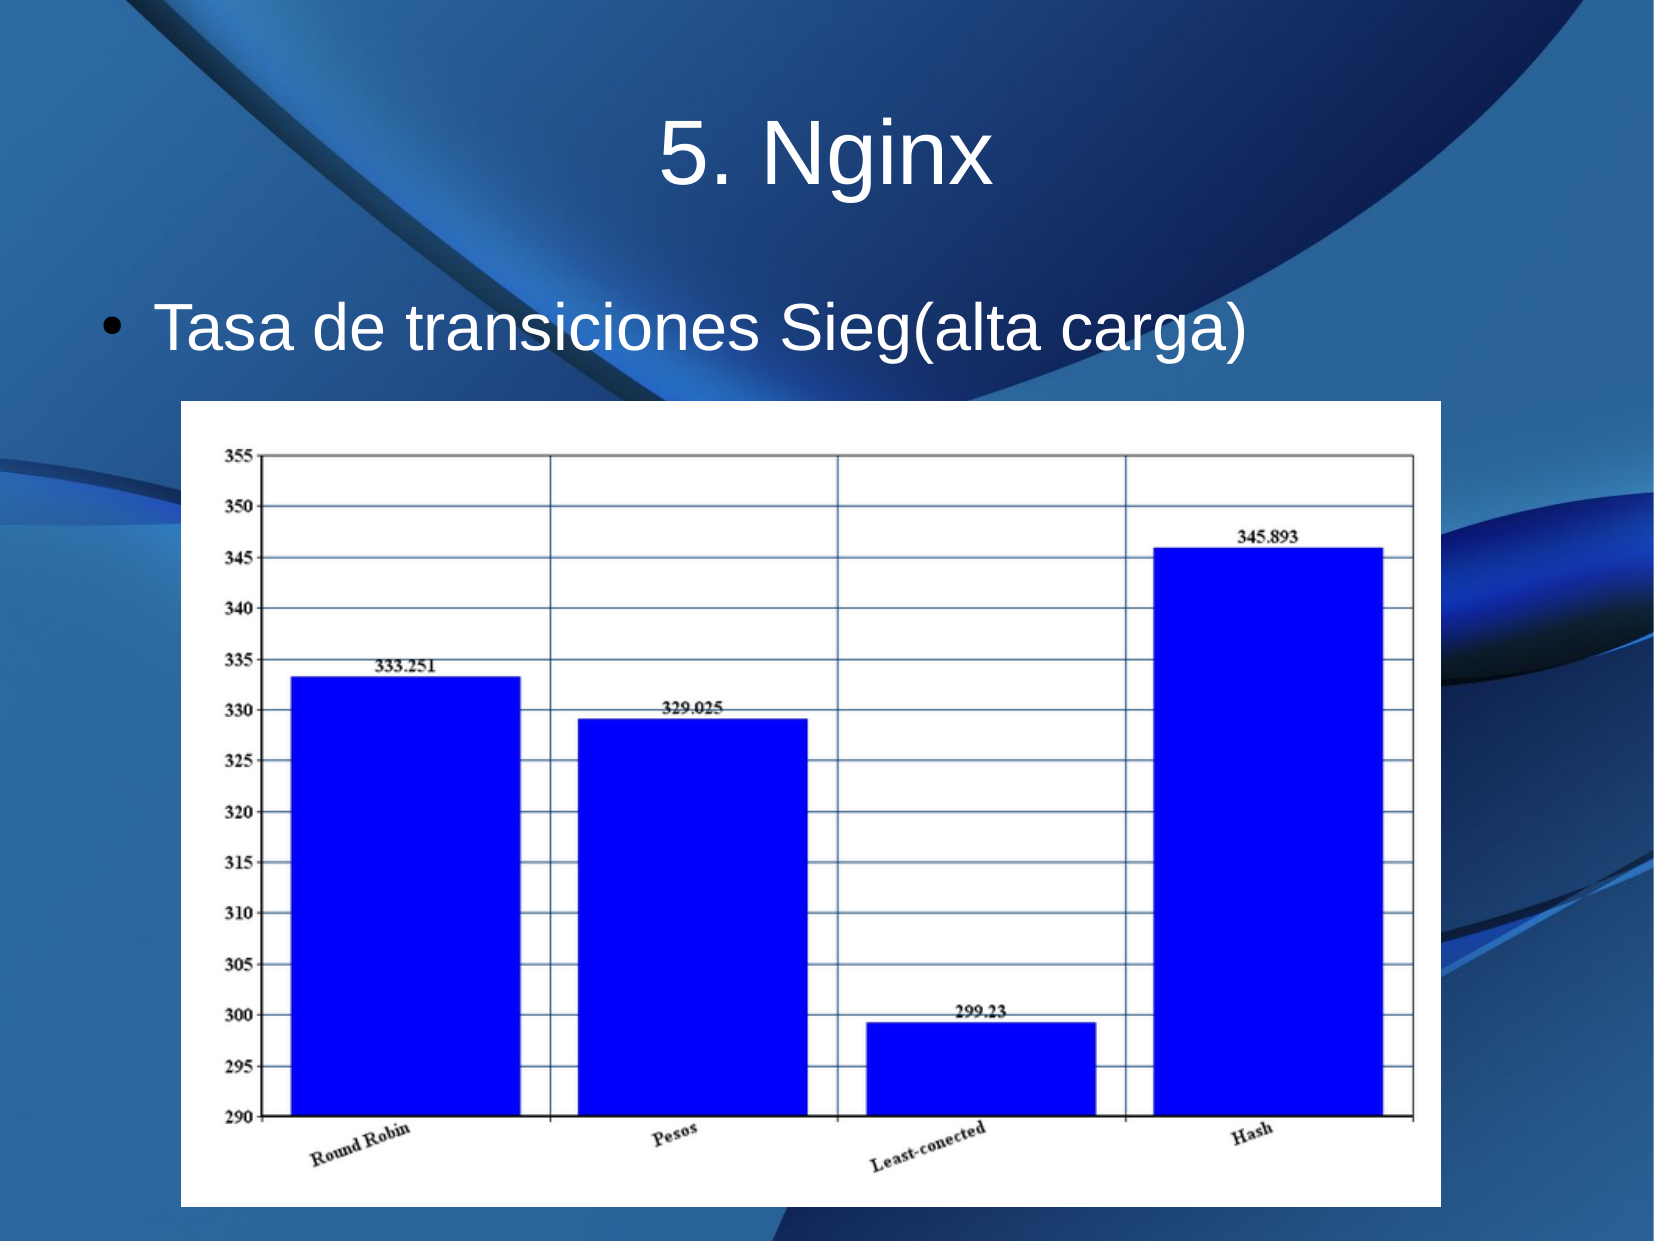

# 5. Nginx
Tasa de transiciones Sieg(alta carga)